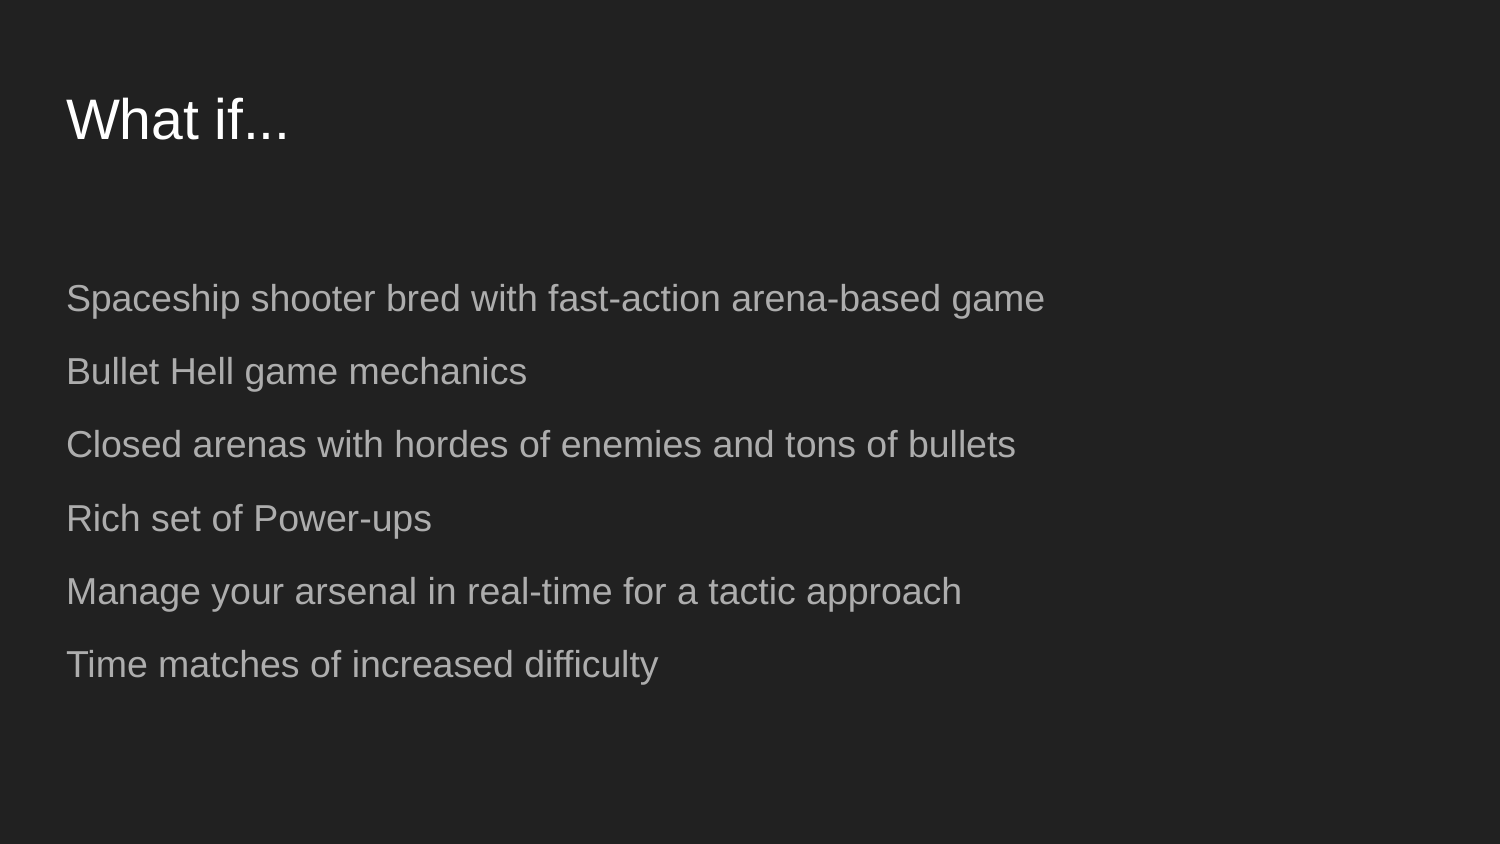

# What if...
Spaceship shooter bred with fast-action arena-based game
Bullet Hell game mechanics
Closed arenas with hordes of enemies and tons of bullets
Rich set of Power-ups
Manage your arsenal in real-time for a tactic approach
Time matches of increased difficulty